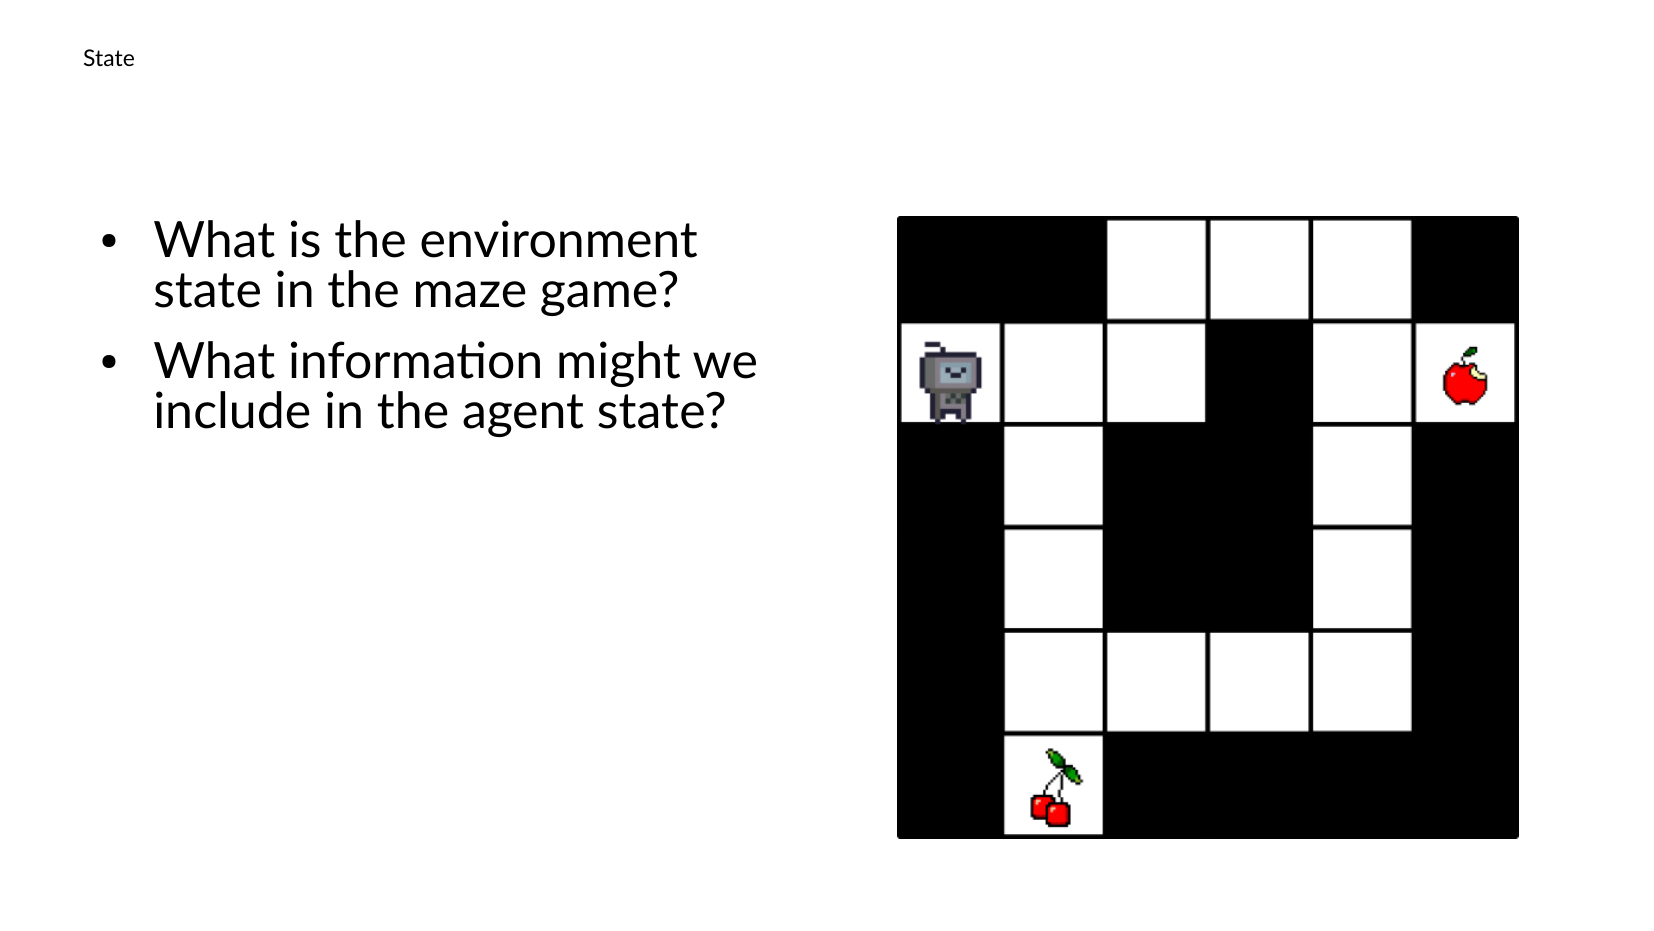

# State
What is the environment state in the maze game?
What information might we include in the agent state?